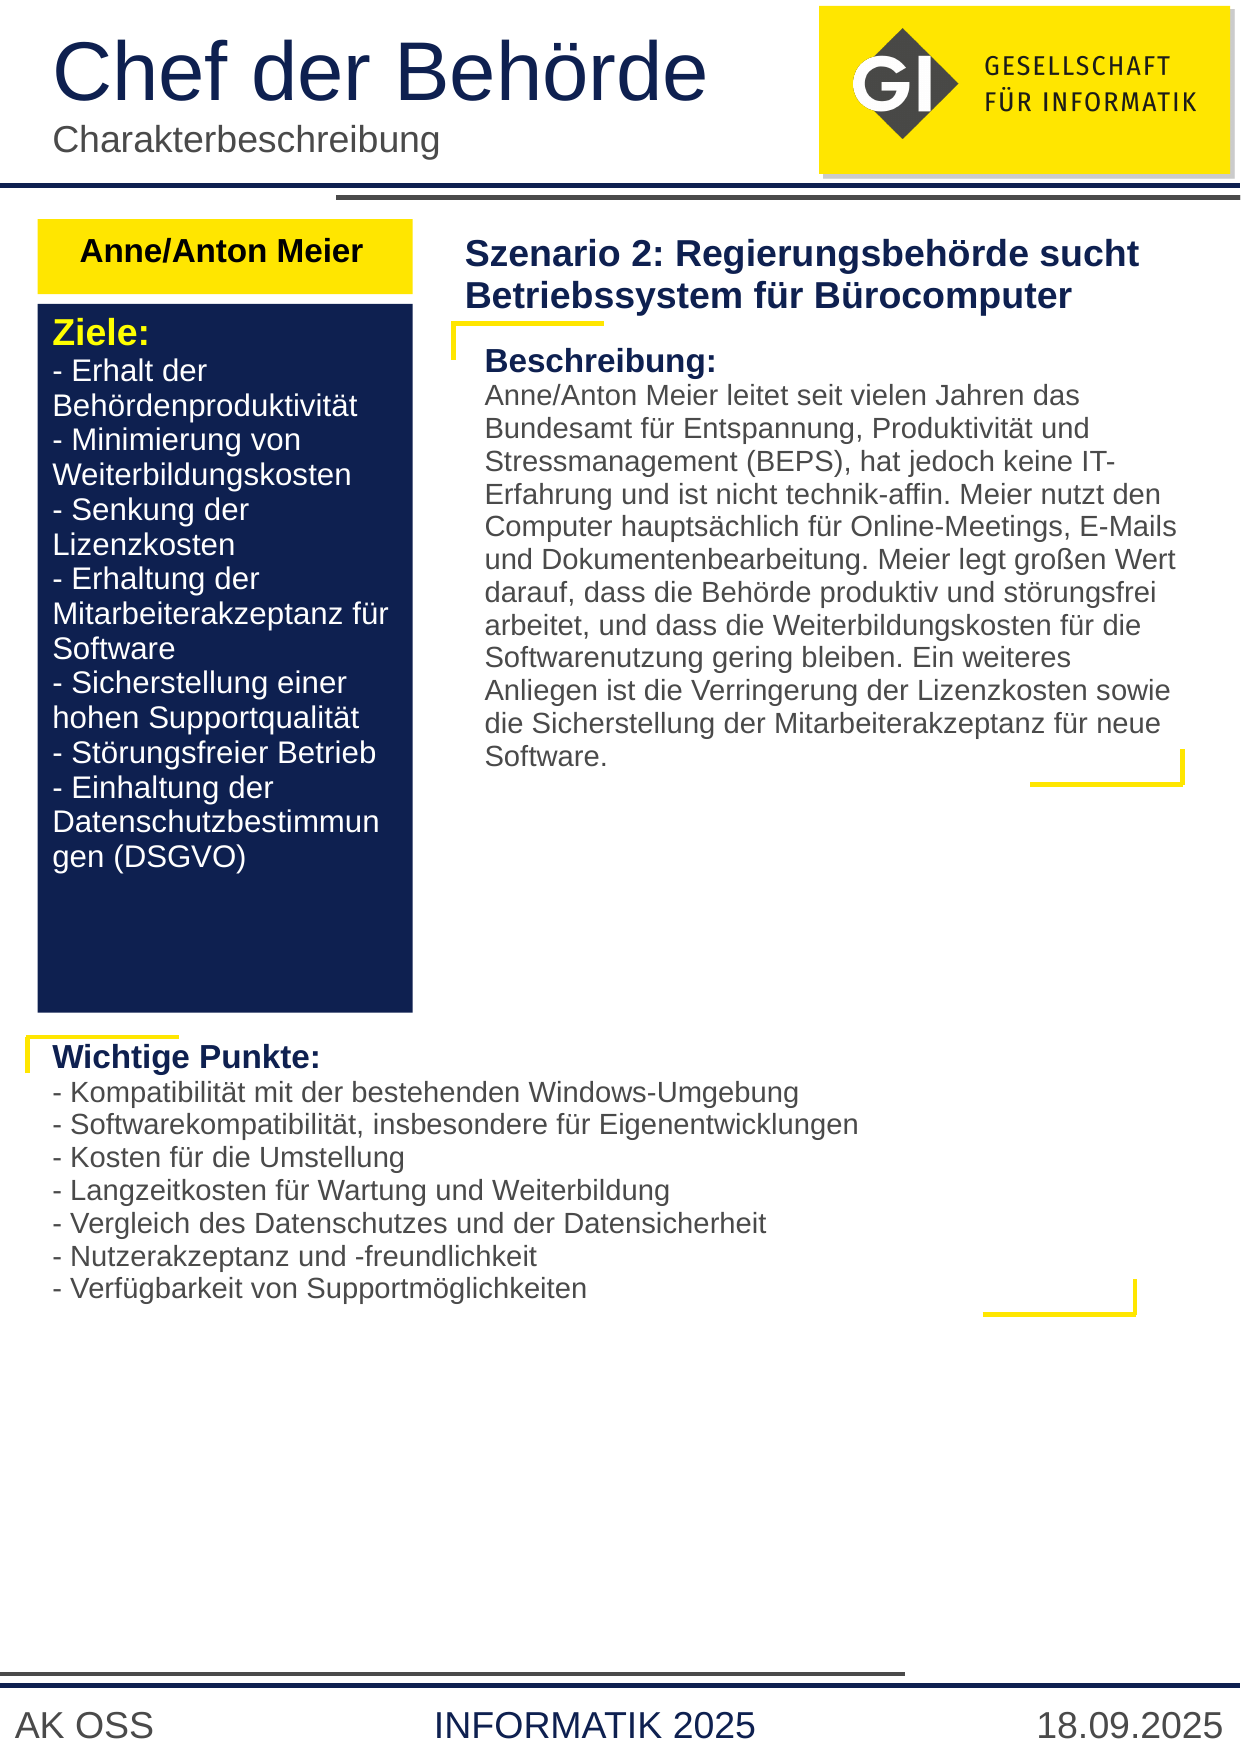

Chef der Behörde
Charakterbeschreibung
 Anne/Anton Meier
Szenario 2: Regierungsbehörde sucht Betriebssystem für Bürocomputer
Ziele:
- Erhalt der Behördenproduktivität
- Minimierung von Weiterbildungskosten
- Senkung der Lizenzkosten
- Erhaltung der Mitarbeiterakzeptanz für Software
- Sicherstellung einer hohen Supportqualität
- Störungsfreier Betrieb
- Einhaltung der Datenschutzbestimmungen (DSGVO)
Beschreibung:
Anne/Anton Meier leitet seit vielen Jahren das Bundesamt für Entspannung, Produktivität und Stressmanagement (BEPS), hat jedoch keine IT-Erfahrung und ist nicht technik-affin. Meier nutzt den Computer hauptsächlich für Online-Meetings, E-Mails und Dokumentenbearbeitung. Meier legt großen Wert darauf, dass die Behörde produktiv und störungsfrei arbeitet, und dass die Weiterbildungskosten für die Softwarenutzung gering bleiben. Ein weiteres Anliegen ist die Verringerung der Lizenzkosten sowie die Sicherstellung der Mitarbeiterakzeptanz für neue Software.
Wichtige Punkte:
- Kompatibilität mit der bestehenden Windows-Umgebung
- Softwarekompatibilität, insbesondere für Eigenentwicklungen
- Kosten für die Umstellung
- Langzeitkosten für Wartung und Weiterbildung
- Vergleich des Datenschutzes und der Datensicherheit
- Nutzerakzeptanz und -freundlichkeit
- Verfügbarkeit von Supportmöglichkeiten
AK OSS
INFORMATIK 2025
18.09.2025